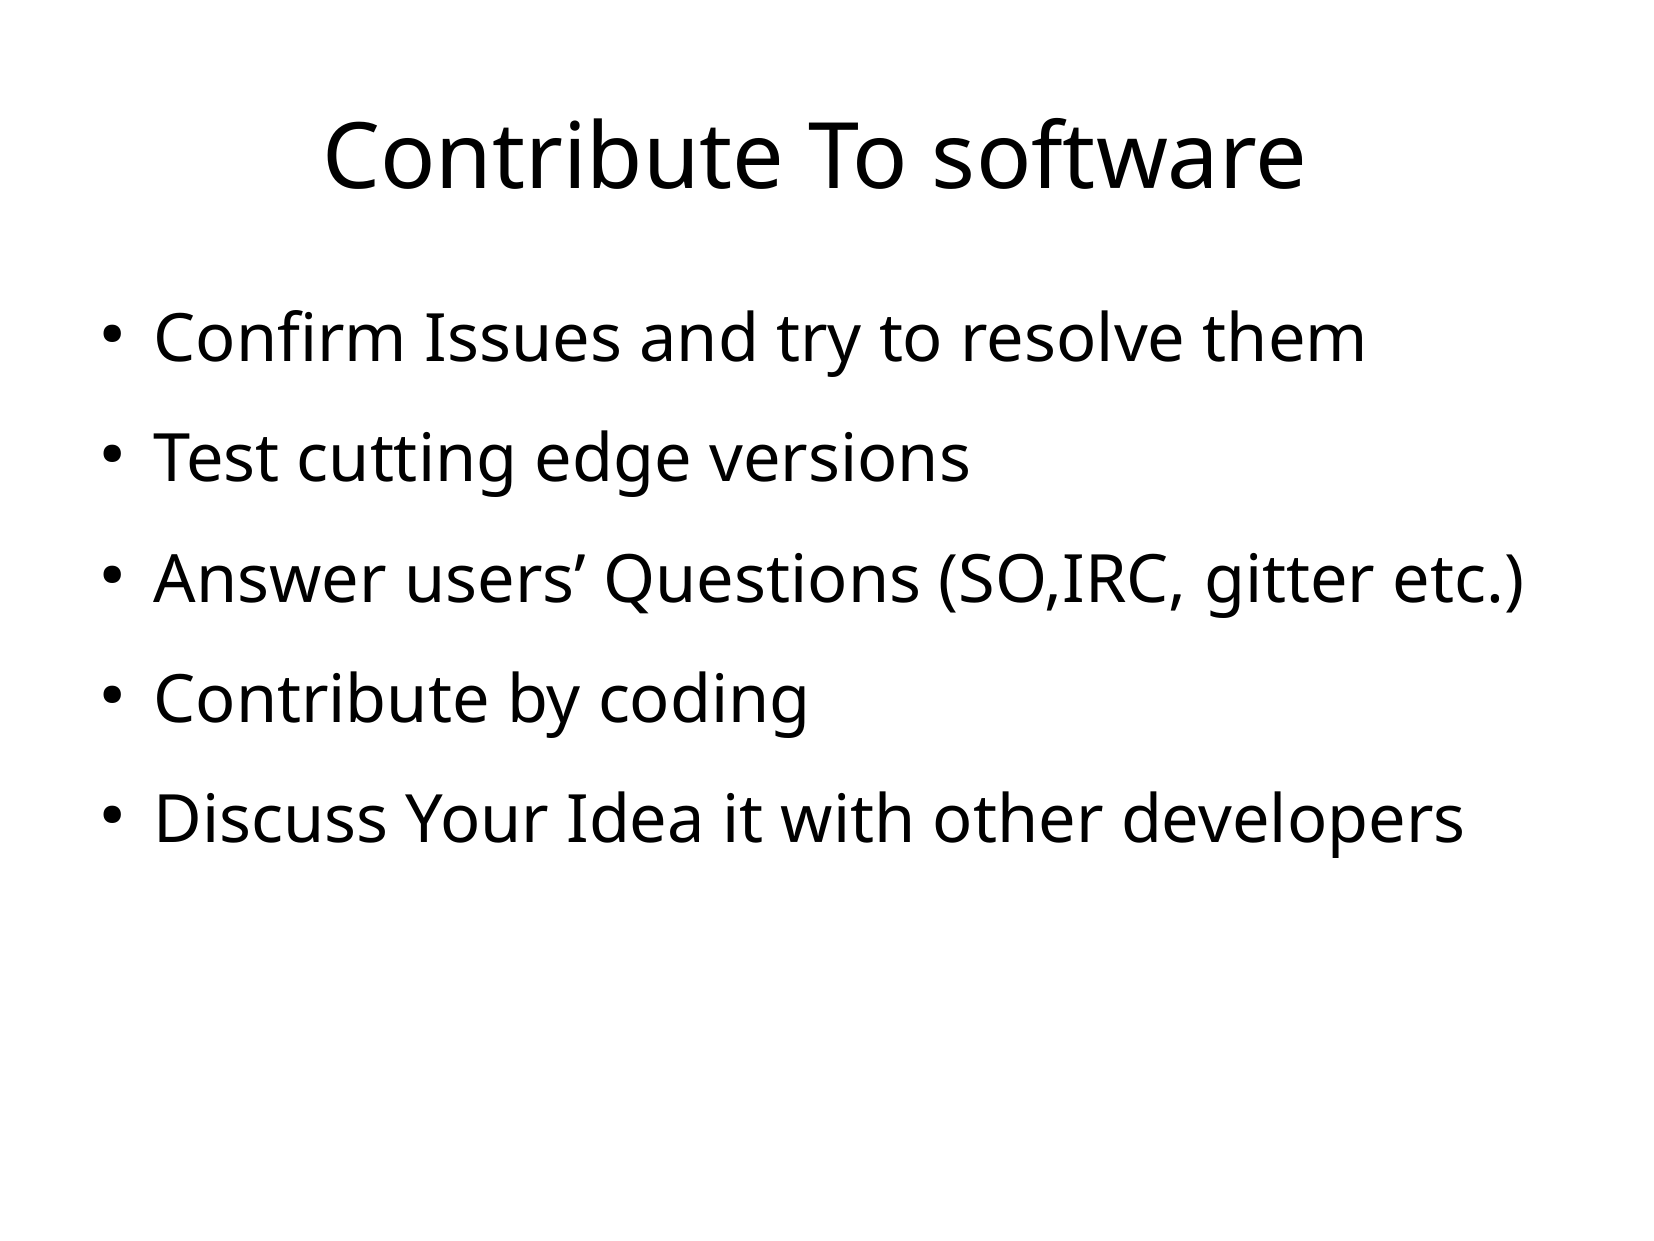

# Contribute To software
Confirm Issues and try to resolve them
Test cutting edge versions
Answer users’ Questions (SO,IRC, gitter etc.)
Contribute by coding
Discuss Your Idea it with other developers